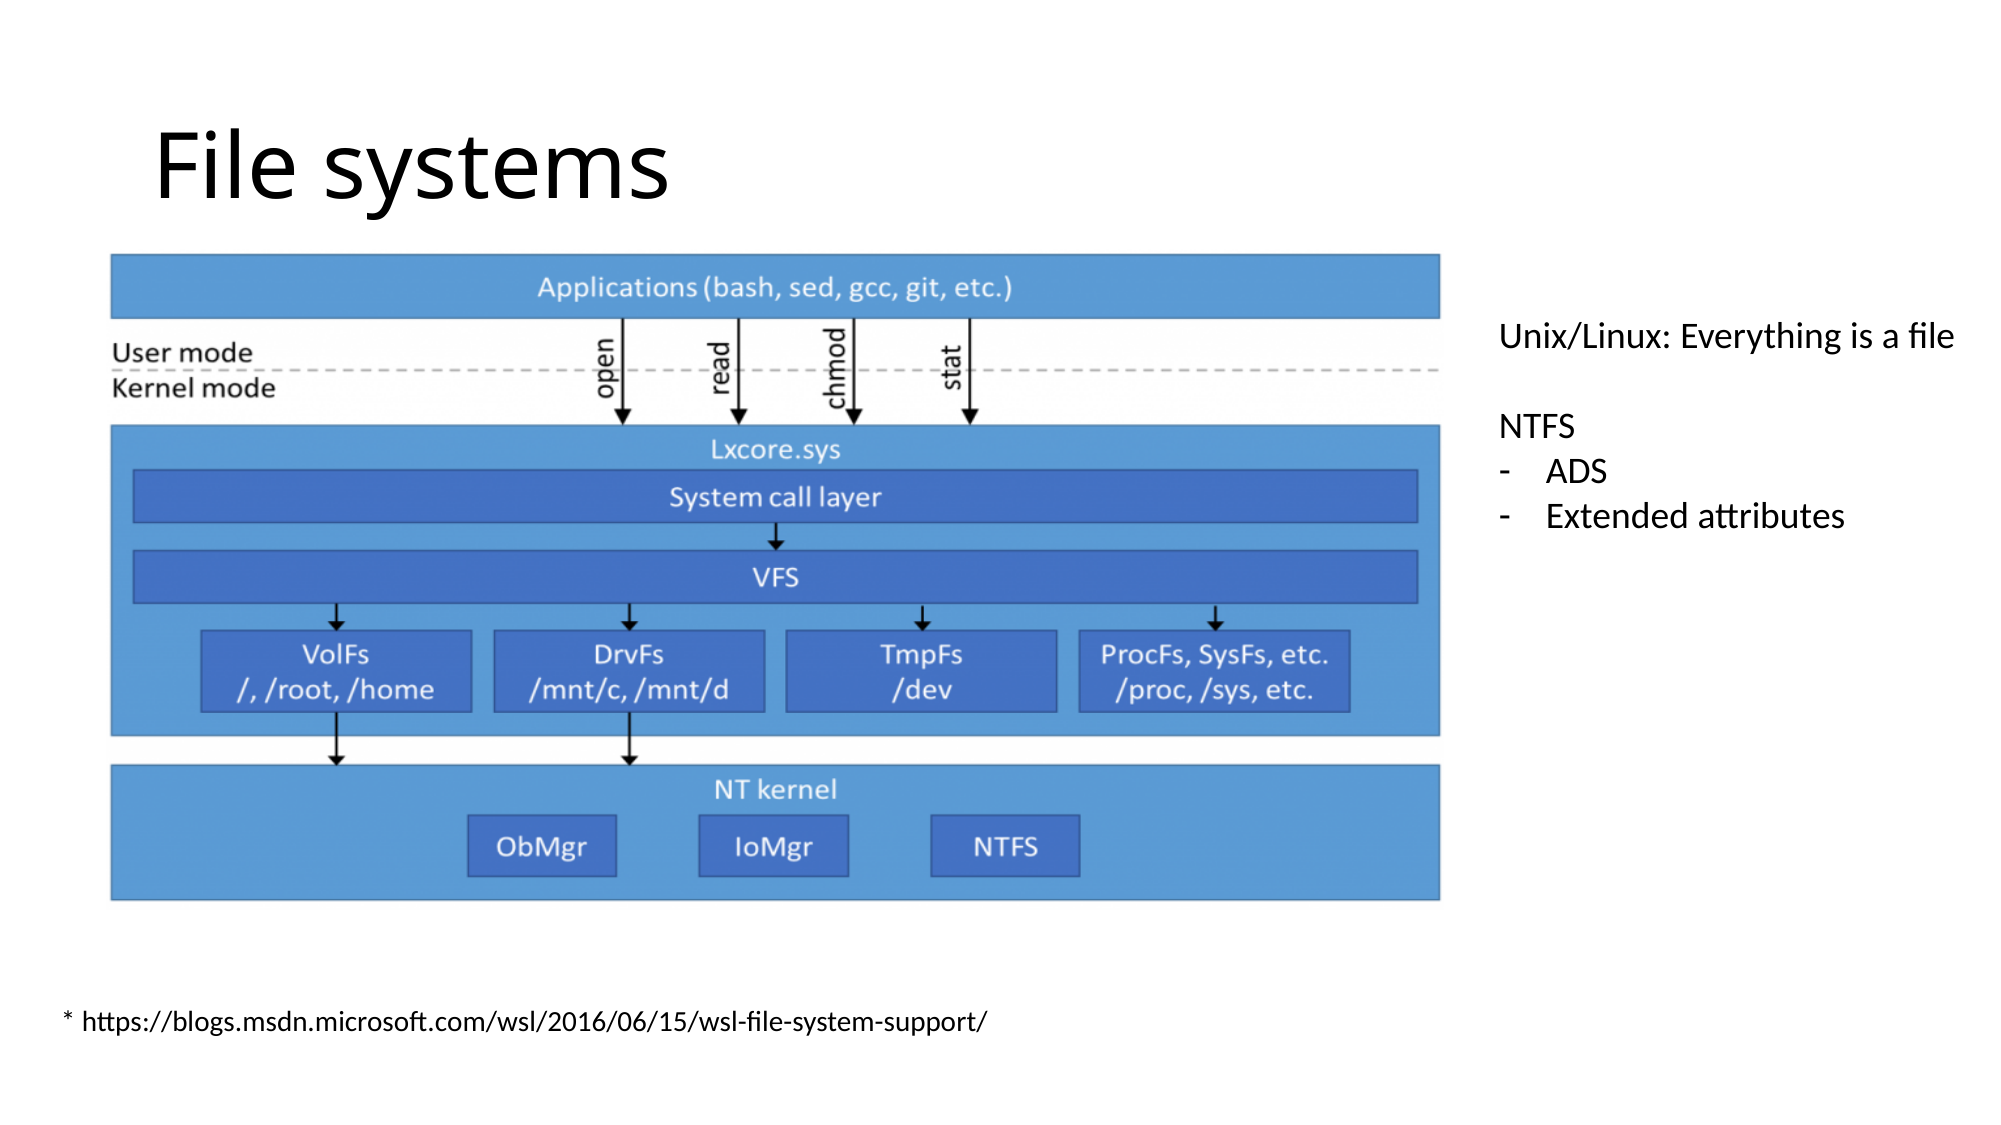

# File systems
Unix/Linux: Everything is a file
NTFS
ADS
Extended attributes
* https://blogs.msdn.microsoft.com/wsl/2016/06/15/wsl-file-system-support/